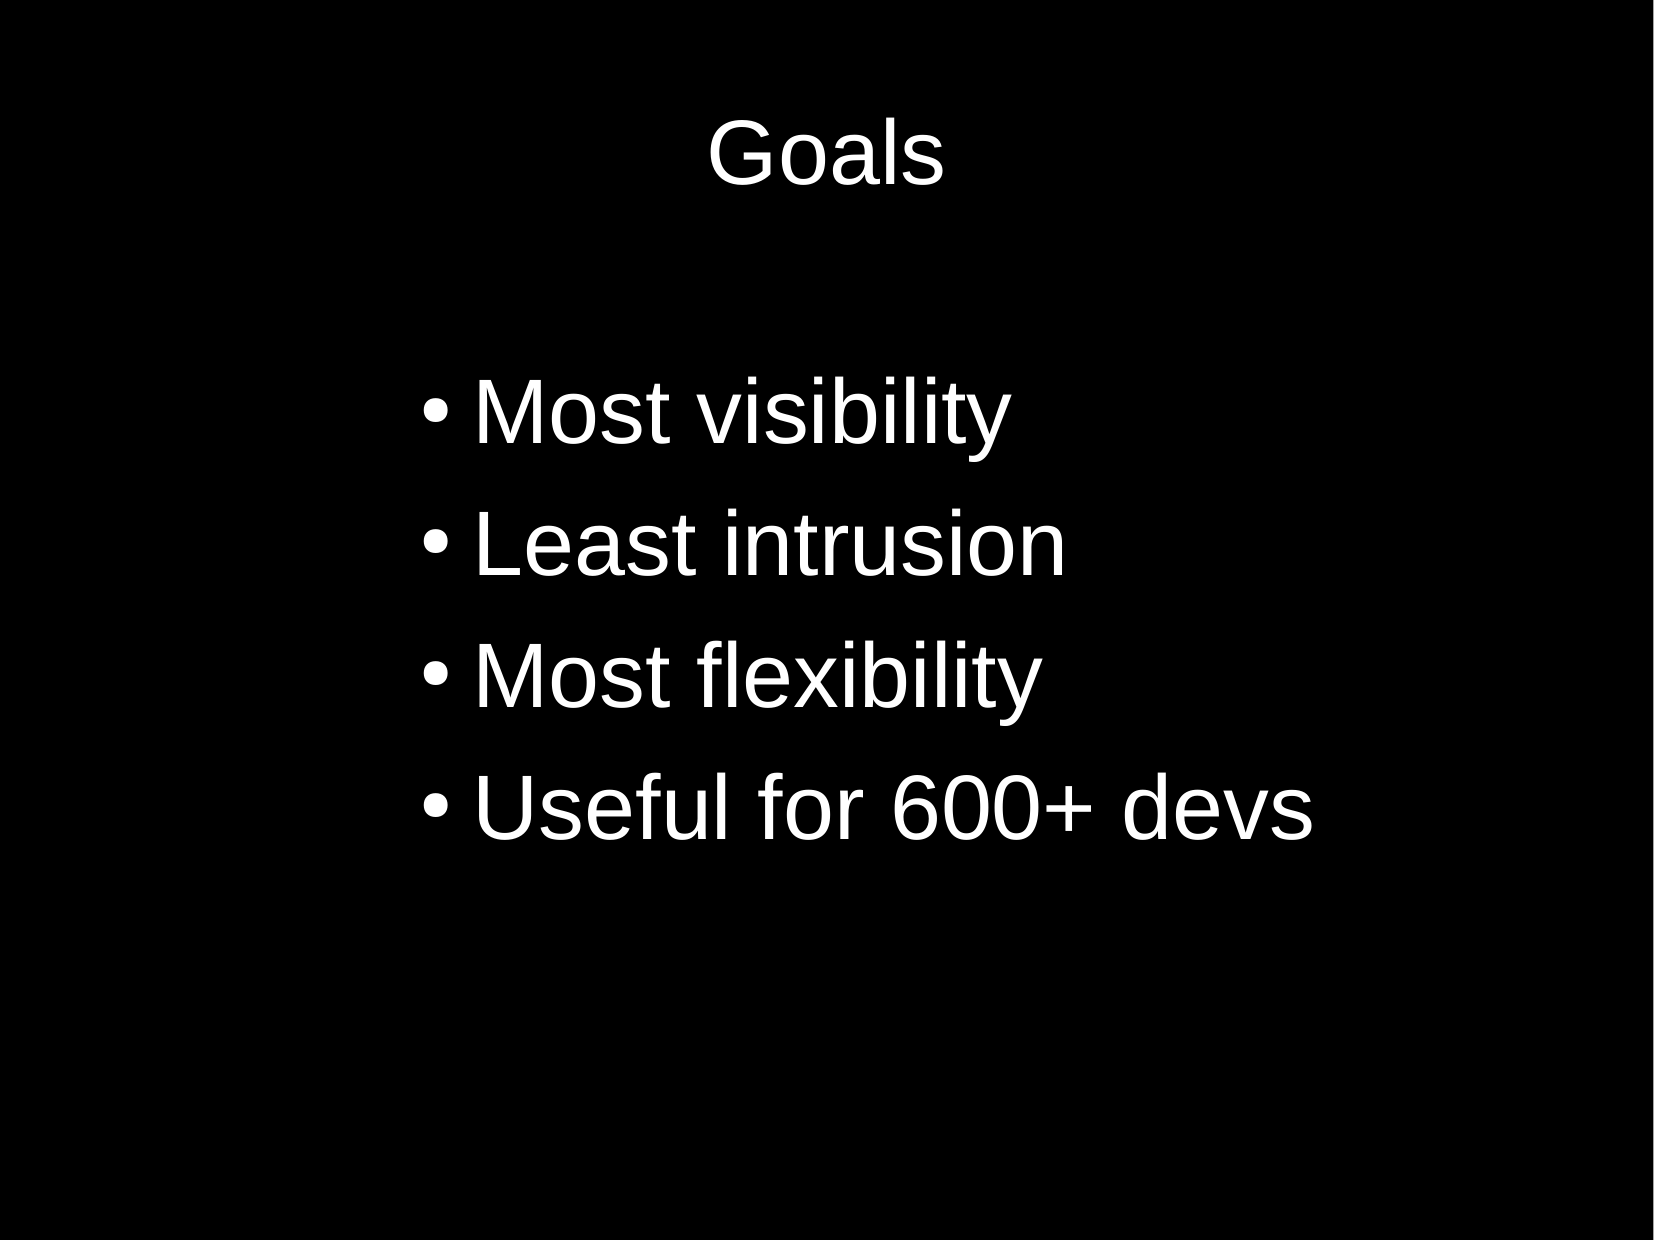

# Goals
Most visibility
Least intrusion
Most flexibility
Useful for 600+ devs